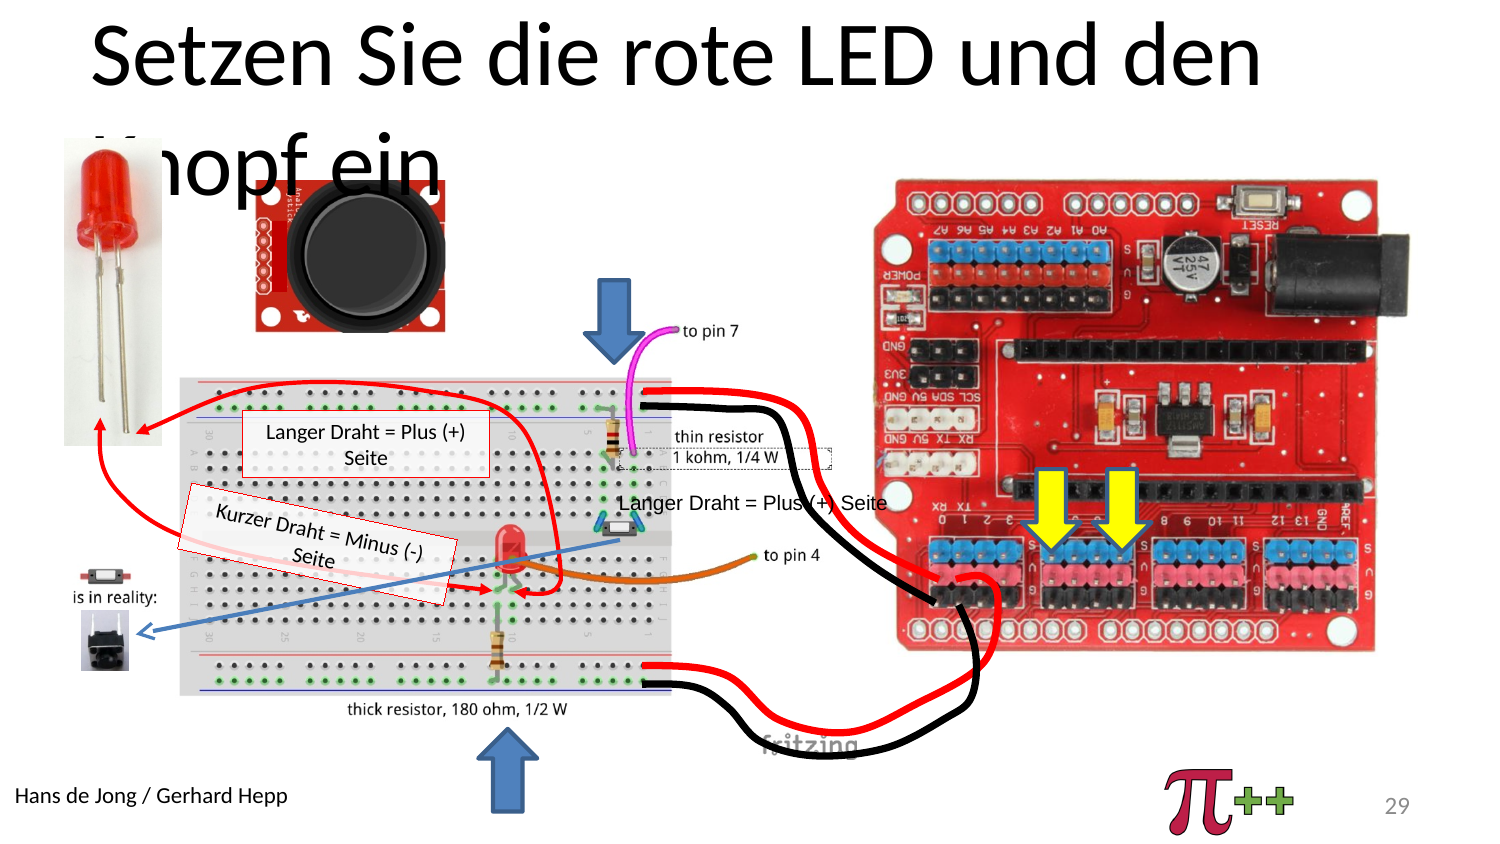

# Setzen Sie die rote LED und den Knopf ein
Langer Draht = Plus (+) Seite
Langer Draht = Plus (+) Seite
Kurzer Draht = Minus (-) Seite